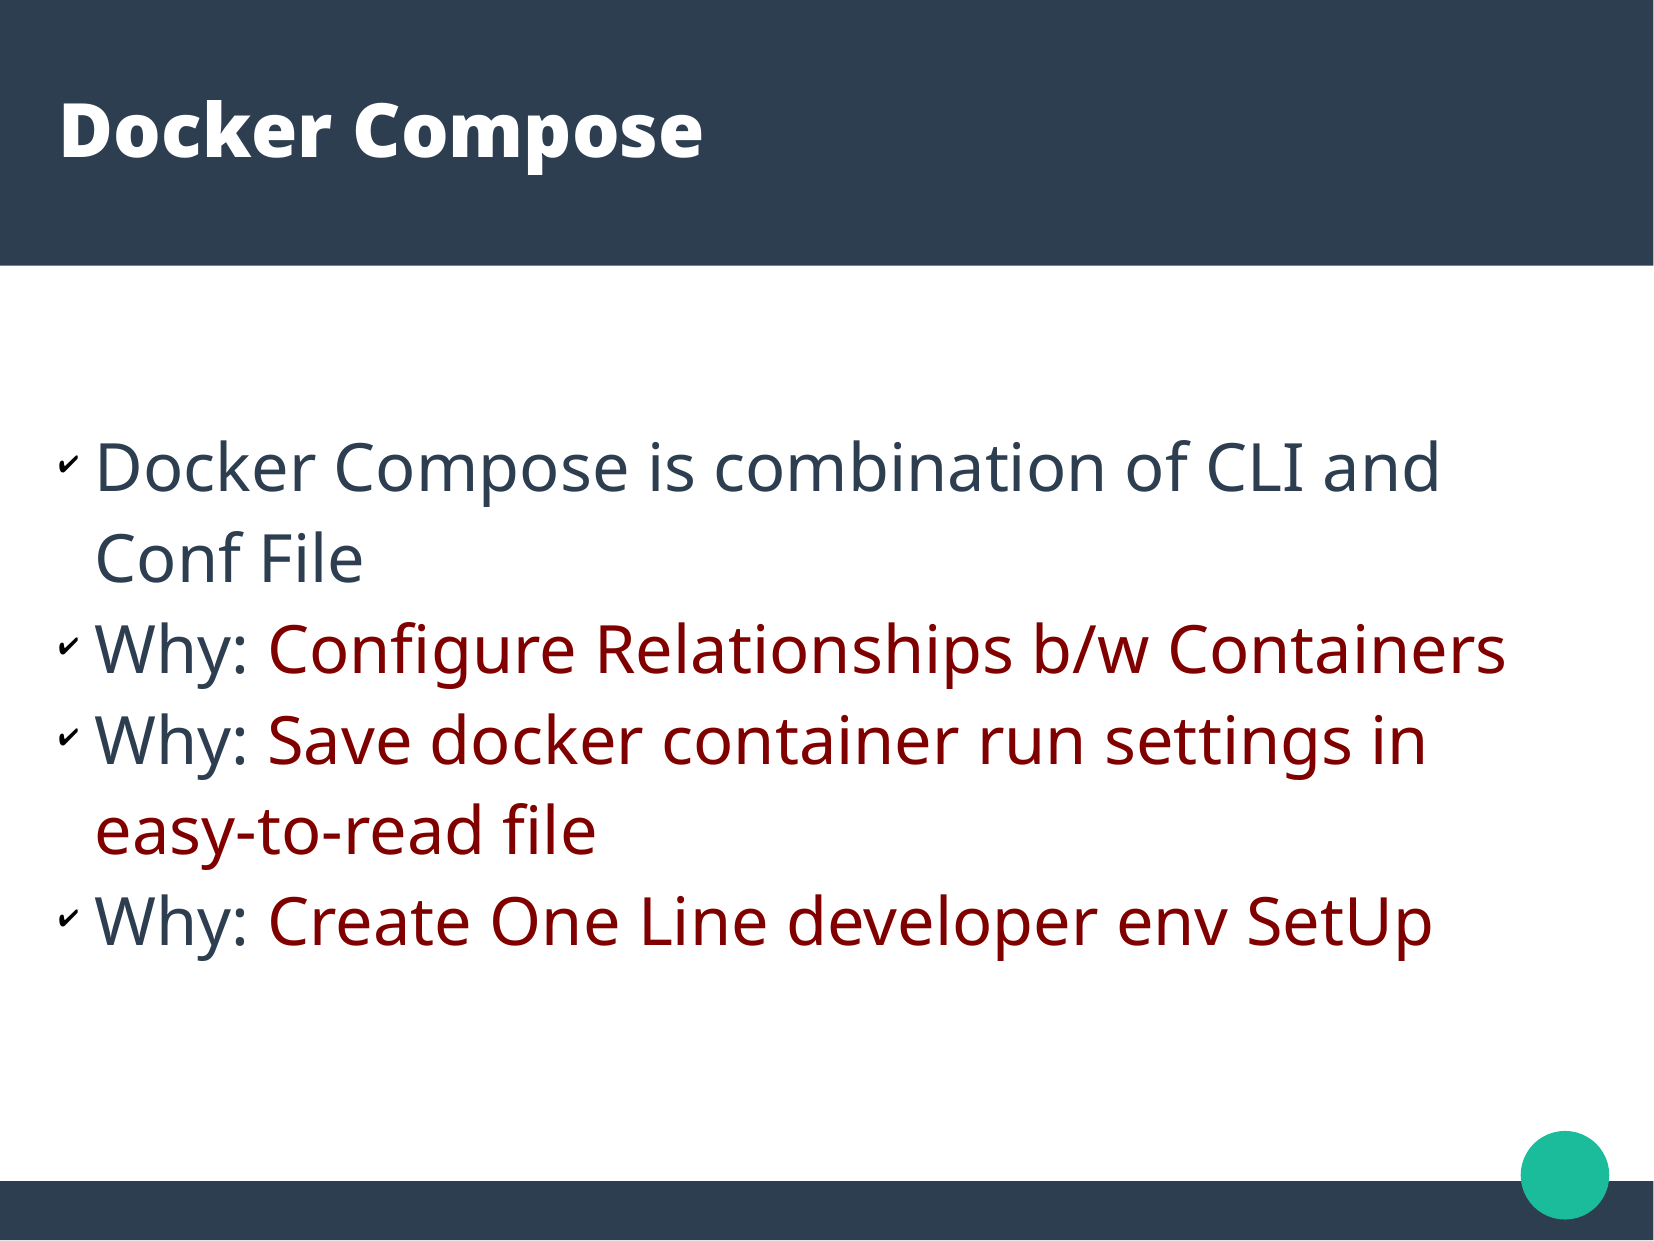

# Docker Compose
Docker Compose is combination of CLI and Conf File
Why: Configure Relationships b/w Containers
Why: Save docker container run settings in easy-to-read file
Why: Create One Line developer env SetUp